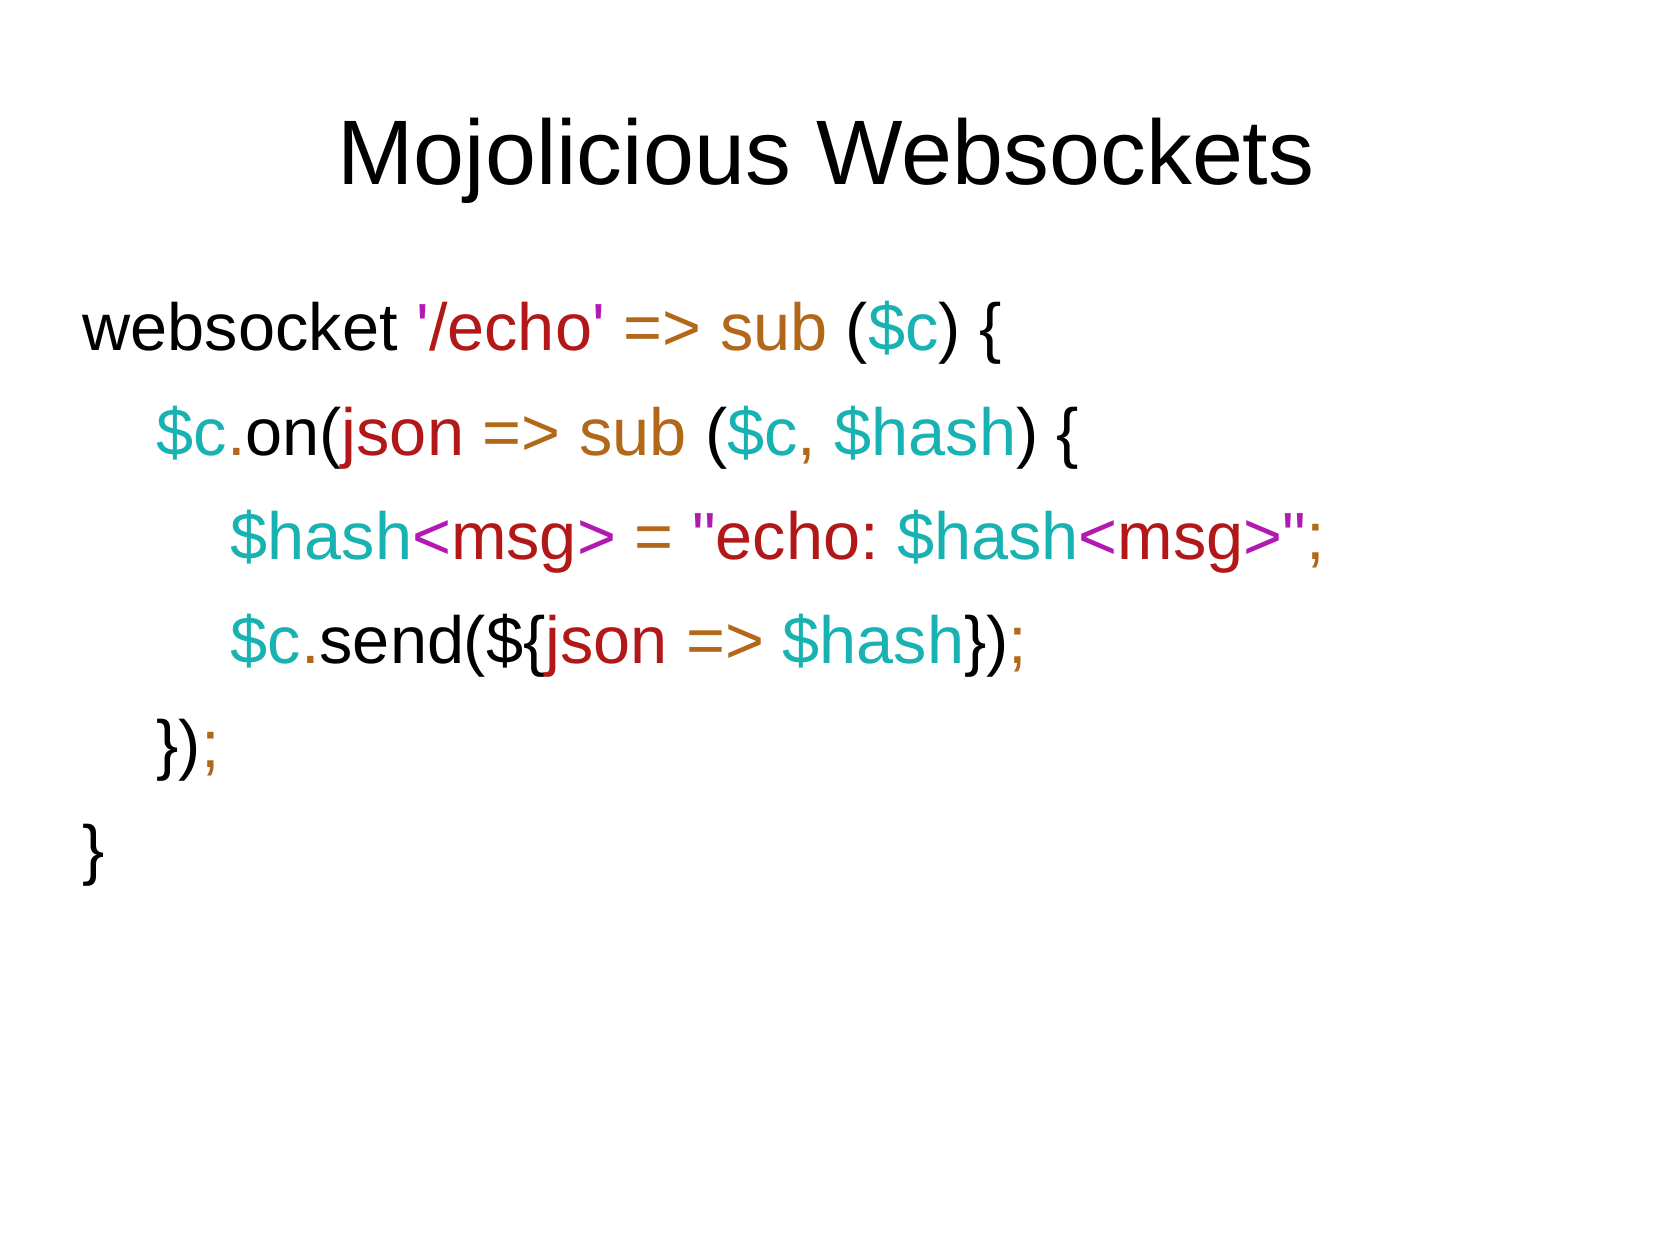

# Mojolicious Websockets
websocket '/echo' => sub ($c) {
 $c.on(json => sub ($c, $hash) {
 $hash<msg> = "echo: $hash<msg>";
 $c.send(${json => $hash});
 });
}